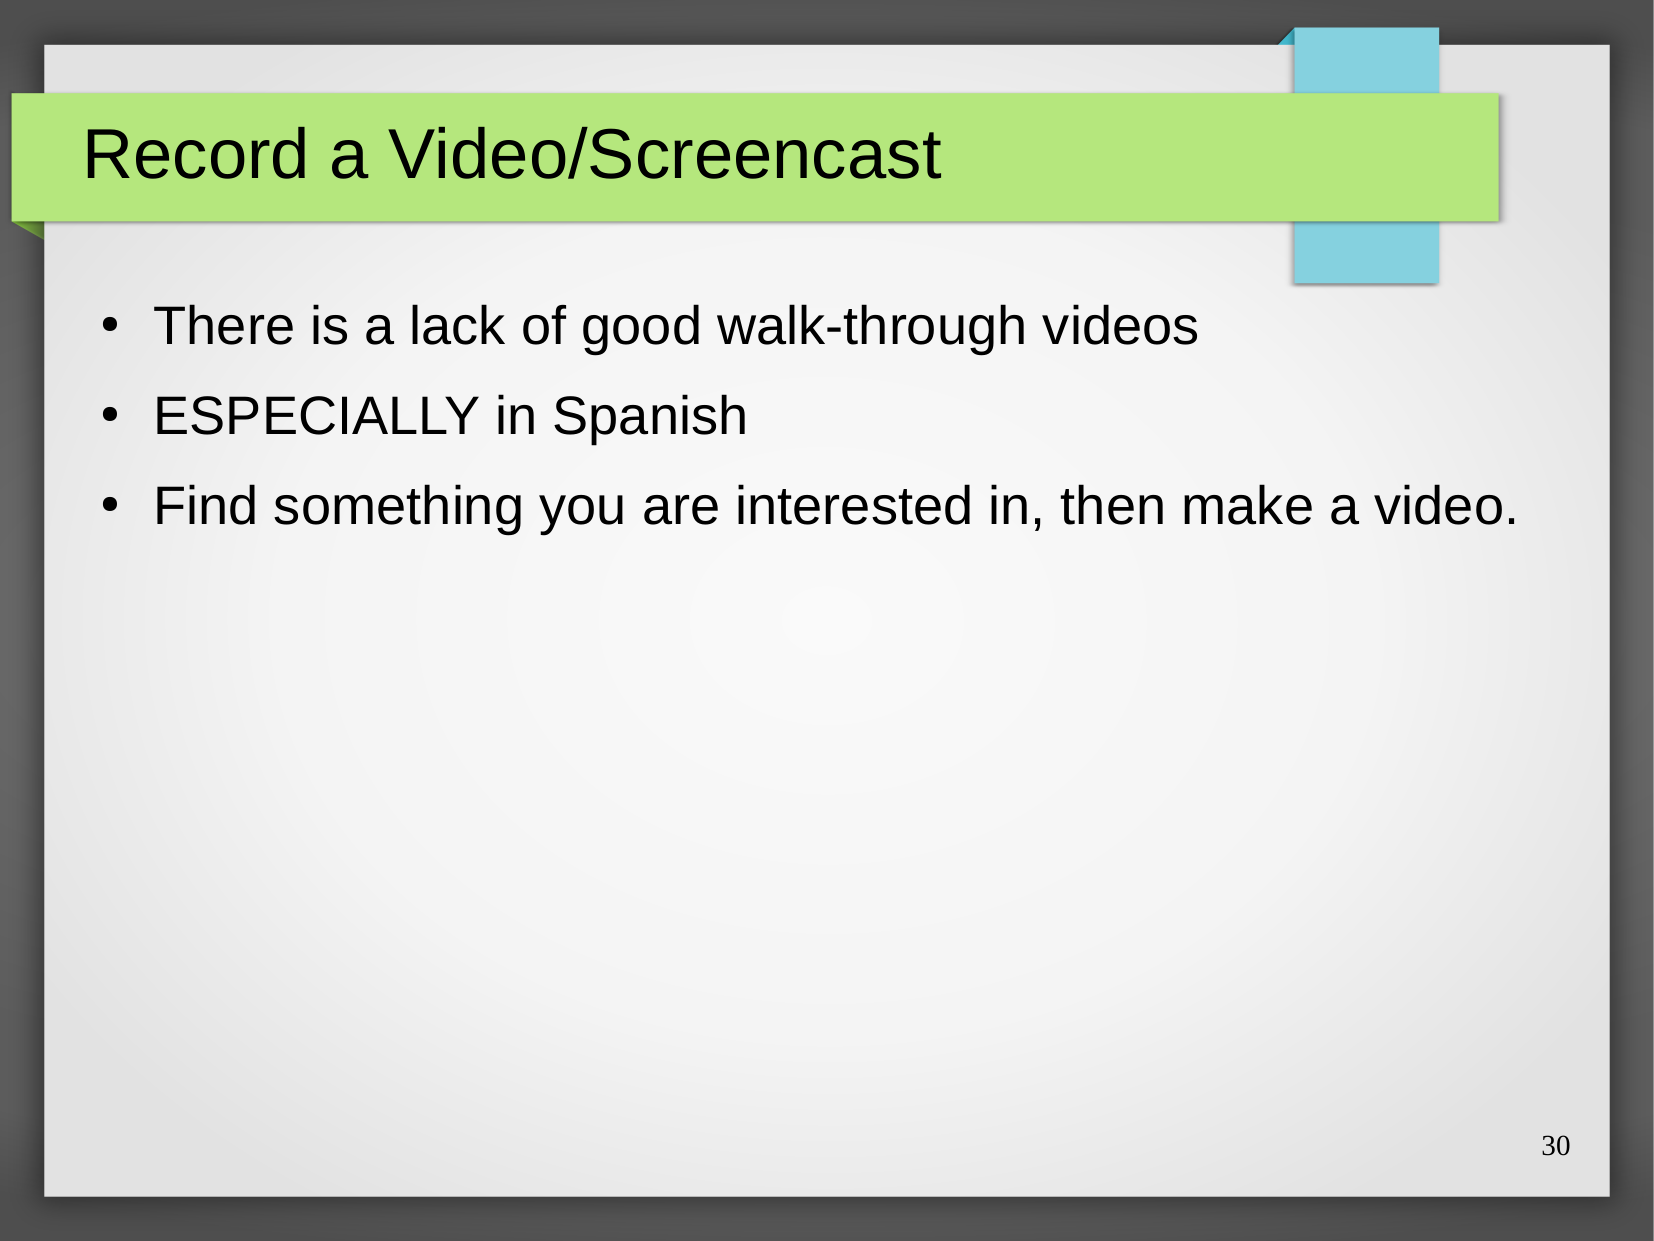

# Record a Video/Screencast
There is a lack of good walk-through videos
ESPECIALLY in Spanish
Find something you are interested in, then make a video.
30